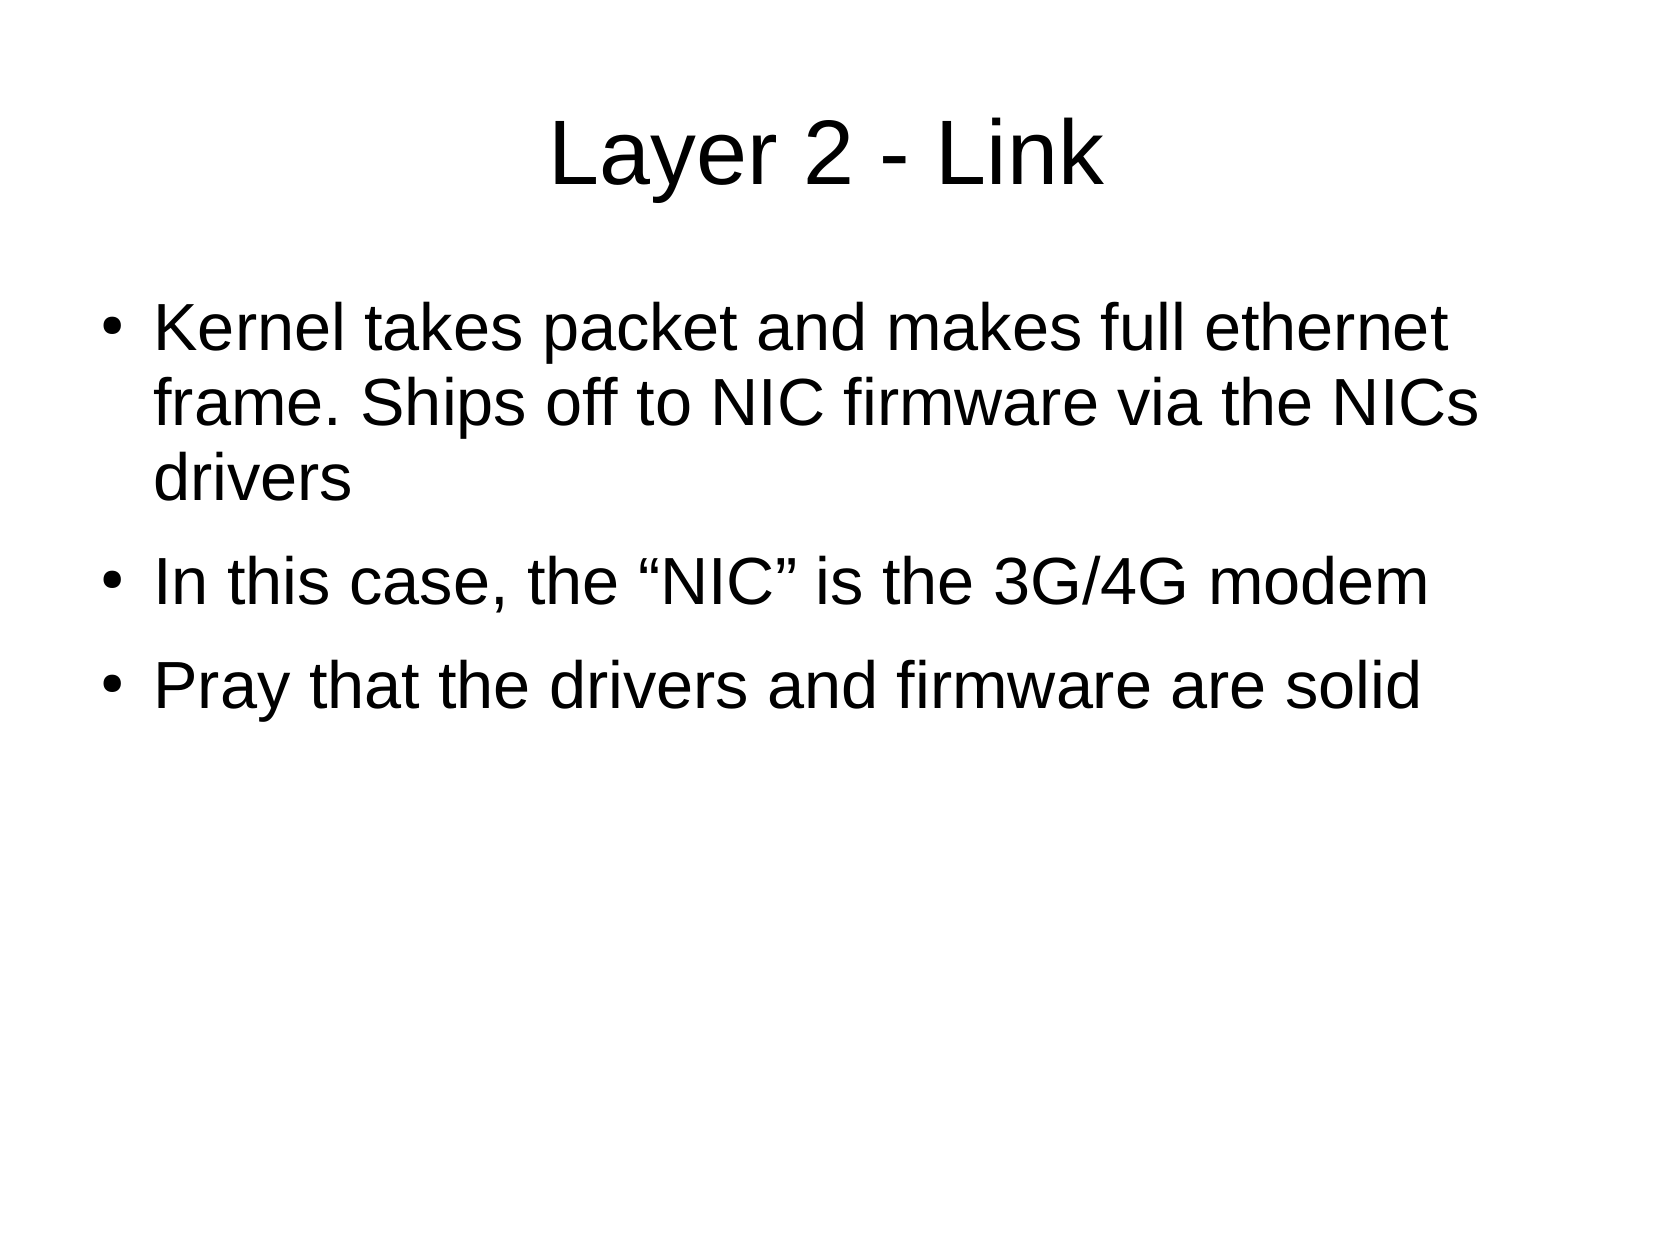

# Layer 2 - Link
Kernel takes packet and makes full ethernet frame. Ships off to NIC firmware via the NICs drivers
In this case, the “NIC” is the 3G/4G modem
Pray that the drivers and firmware are solid